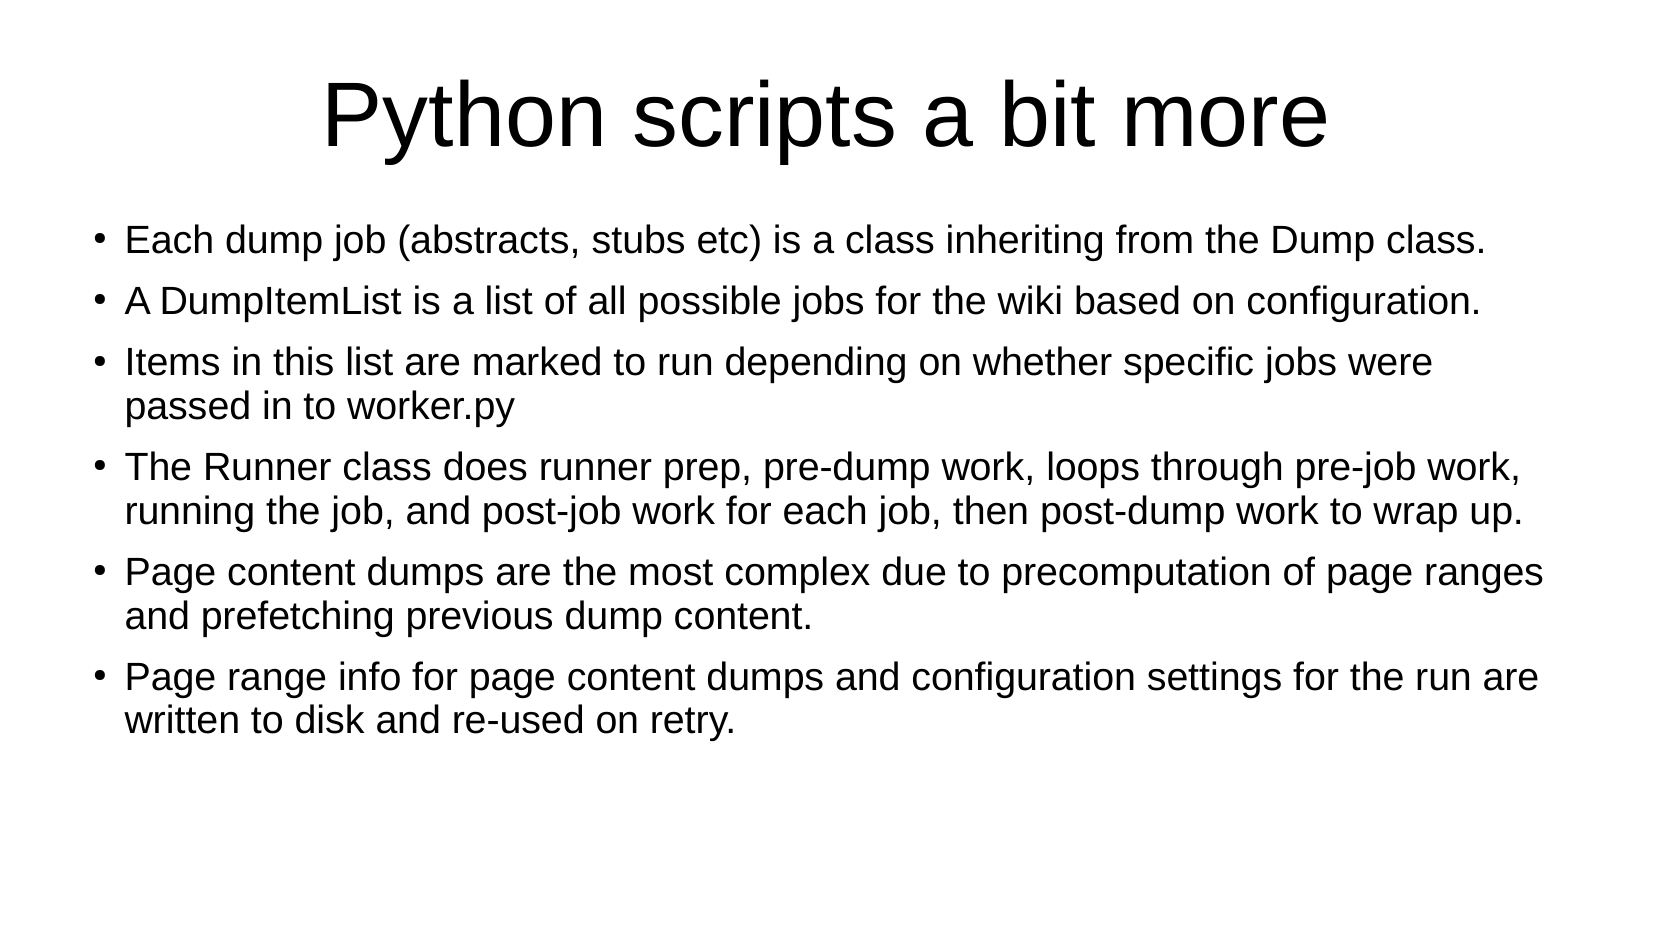

# Python scripts a bit more
Each dump job (abstracts, stubs etc) is a class inheriting from the Dump class.
A DumpItemList is a list of all possible jobs for the wiki based on configuration.
Items in this list are marked to run depending on whether specific jobs were passed in to worker.py
The Runner class does runner prep, pre-dump work, loops through pre-job work, running the job, and post-job work for each job, then post-dump work to wrap up.
Page content dumps are the most complex due to precomputation of page ranges and prefetching previous dump content.
Page range info for page content dumps and configuration settings for the run are written to disk and re-used on retry.